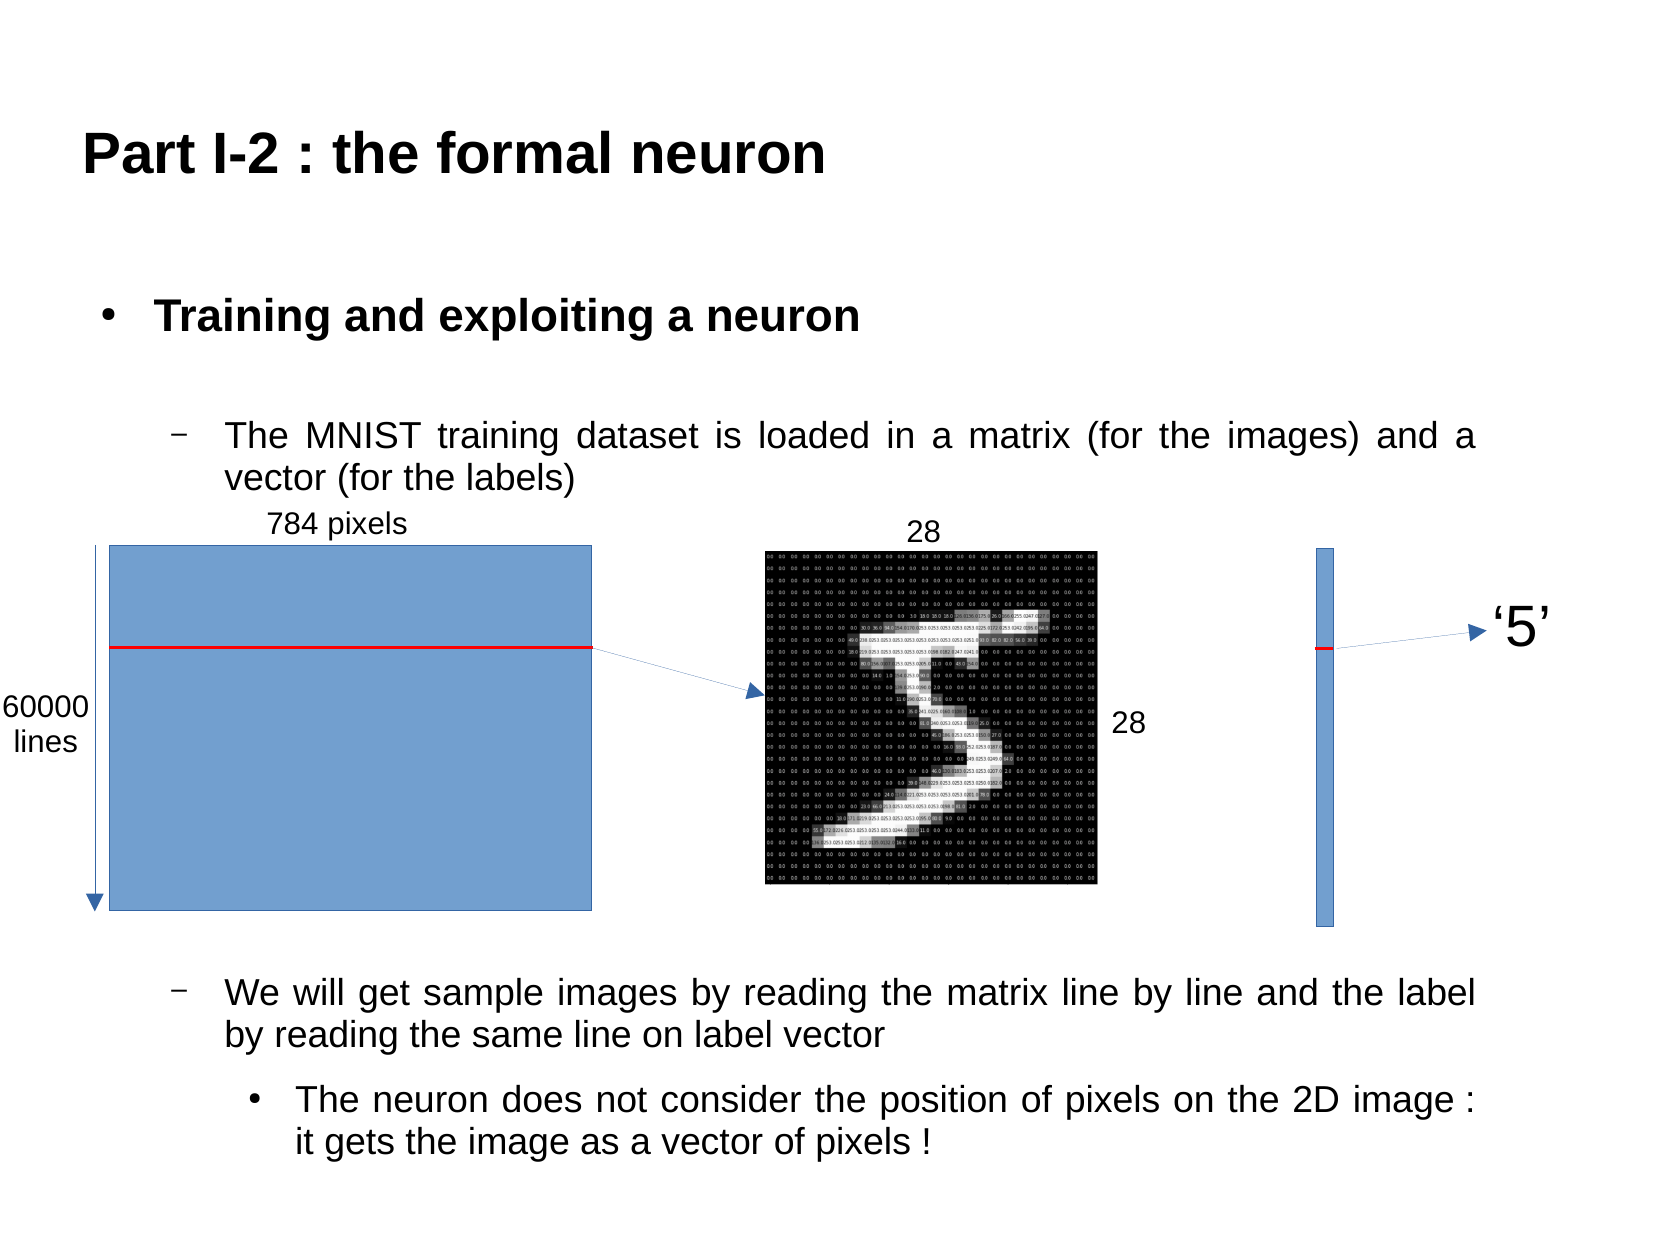

# Part I-2 : the formal neuron
Training and exploiting a neuron
The MNIST training dataset is loaded in a matrix (for the images) and a vector (for the labels)
We will get sample images by reading the matrix line by line and the label by reading the same line on label vector
The neuron does not consider the position of pixels on the 2D image : it gets the image as a vector of pixels !
784 pixels
28
‘5’
60000
lines
28